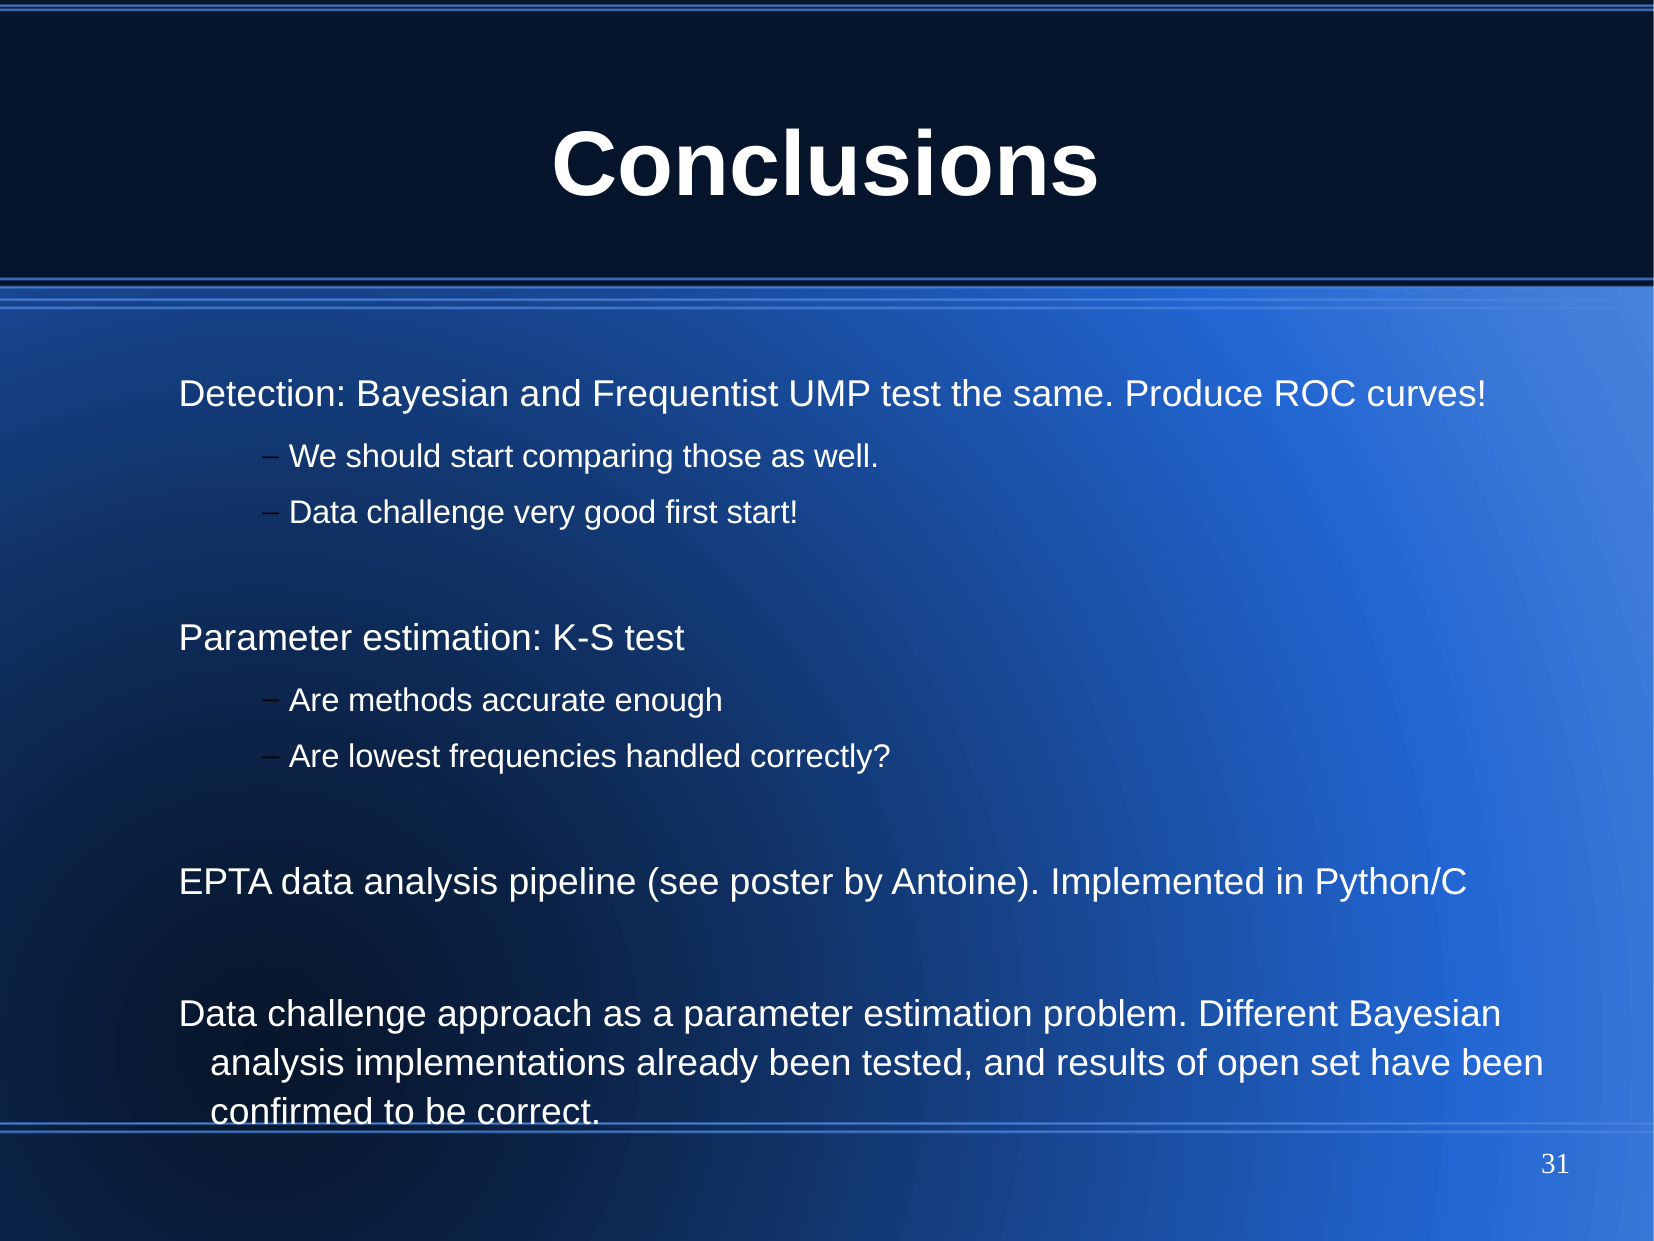

# Conclusions
Detection: Bayesian and Frequentist UMP test the same. Produce ROC curves!
We should start comparing those as well.
Data challenge very good first start!
Parameter estimation: K-S test
Are methods accurate enough
Are lowest frequencies handled correctly?
EPTA data analysis pipeline (see poster by Antoine). Implemented in Python/C
Data challenge approach as a parameter estimation problem. Different Bayesian analysis implementations already been tested, and results of open set have been confirmed to be correct.
31